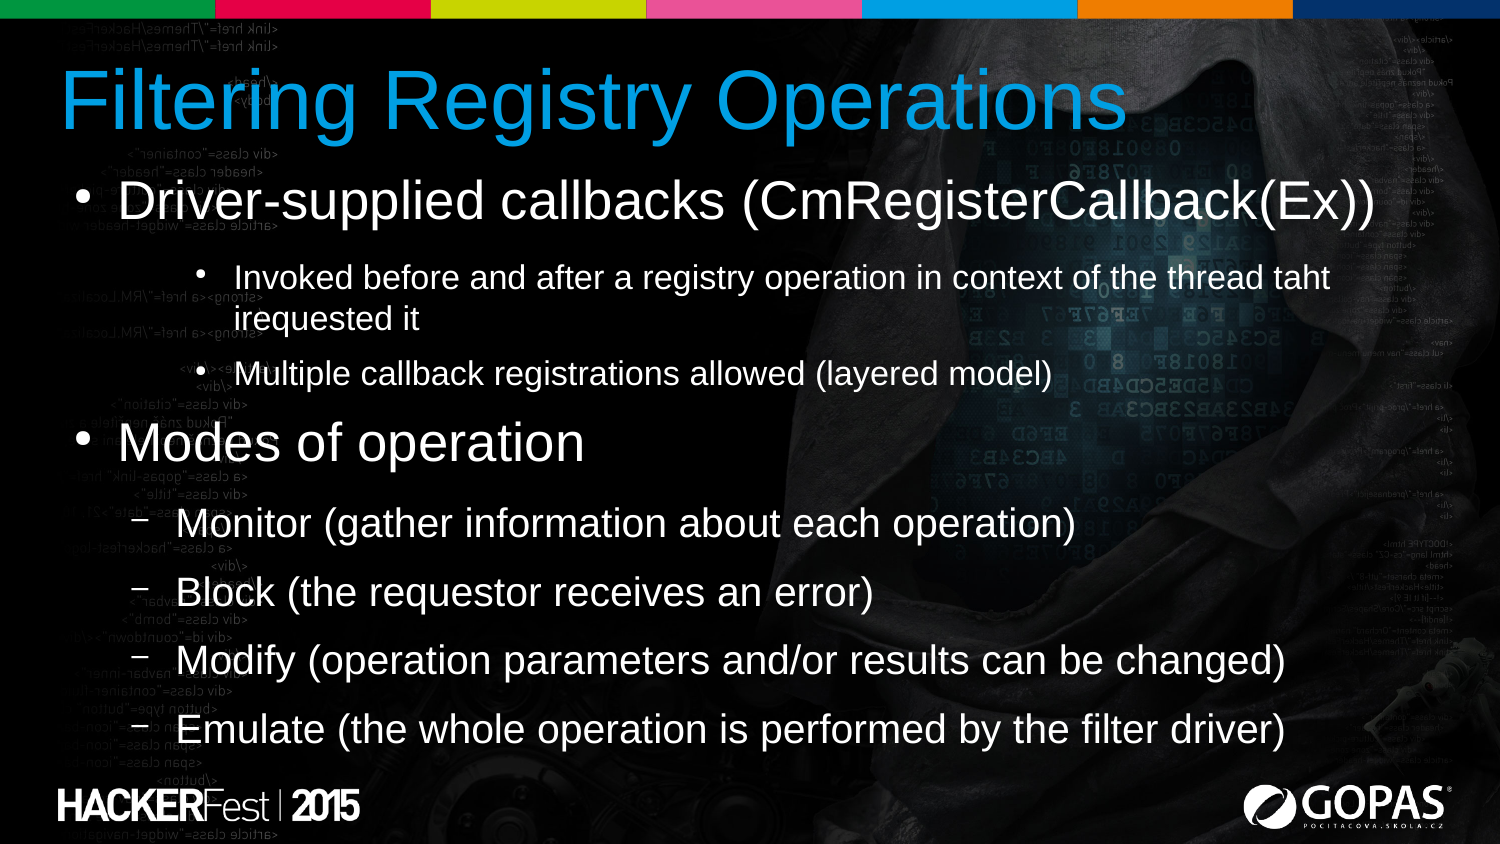

# Filtering Registry Operations
Driver-supplied callbacks (CmRegisterCallback(Ex))
Invoked before and after a registry operation in context of the thread taht irequested it
Multiple callback registrations allowed (layered model)
Modes of operation
Monitor (gather information about each operation)
Block (the requestor receives an error)
Modify (operation parameters and/or results can be changed)
Emulate (the whole operation is performed by the filter driver)